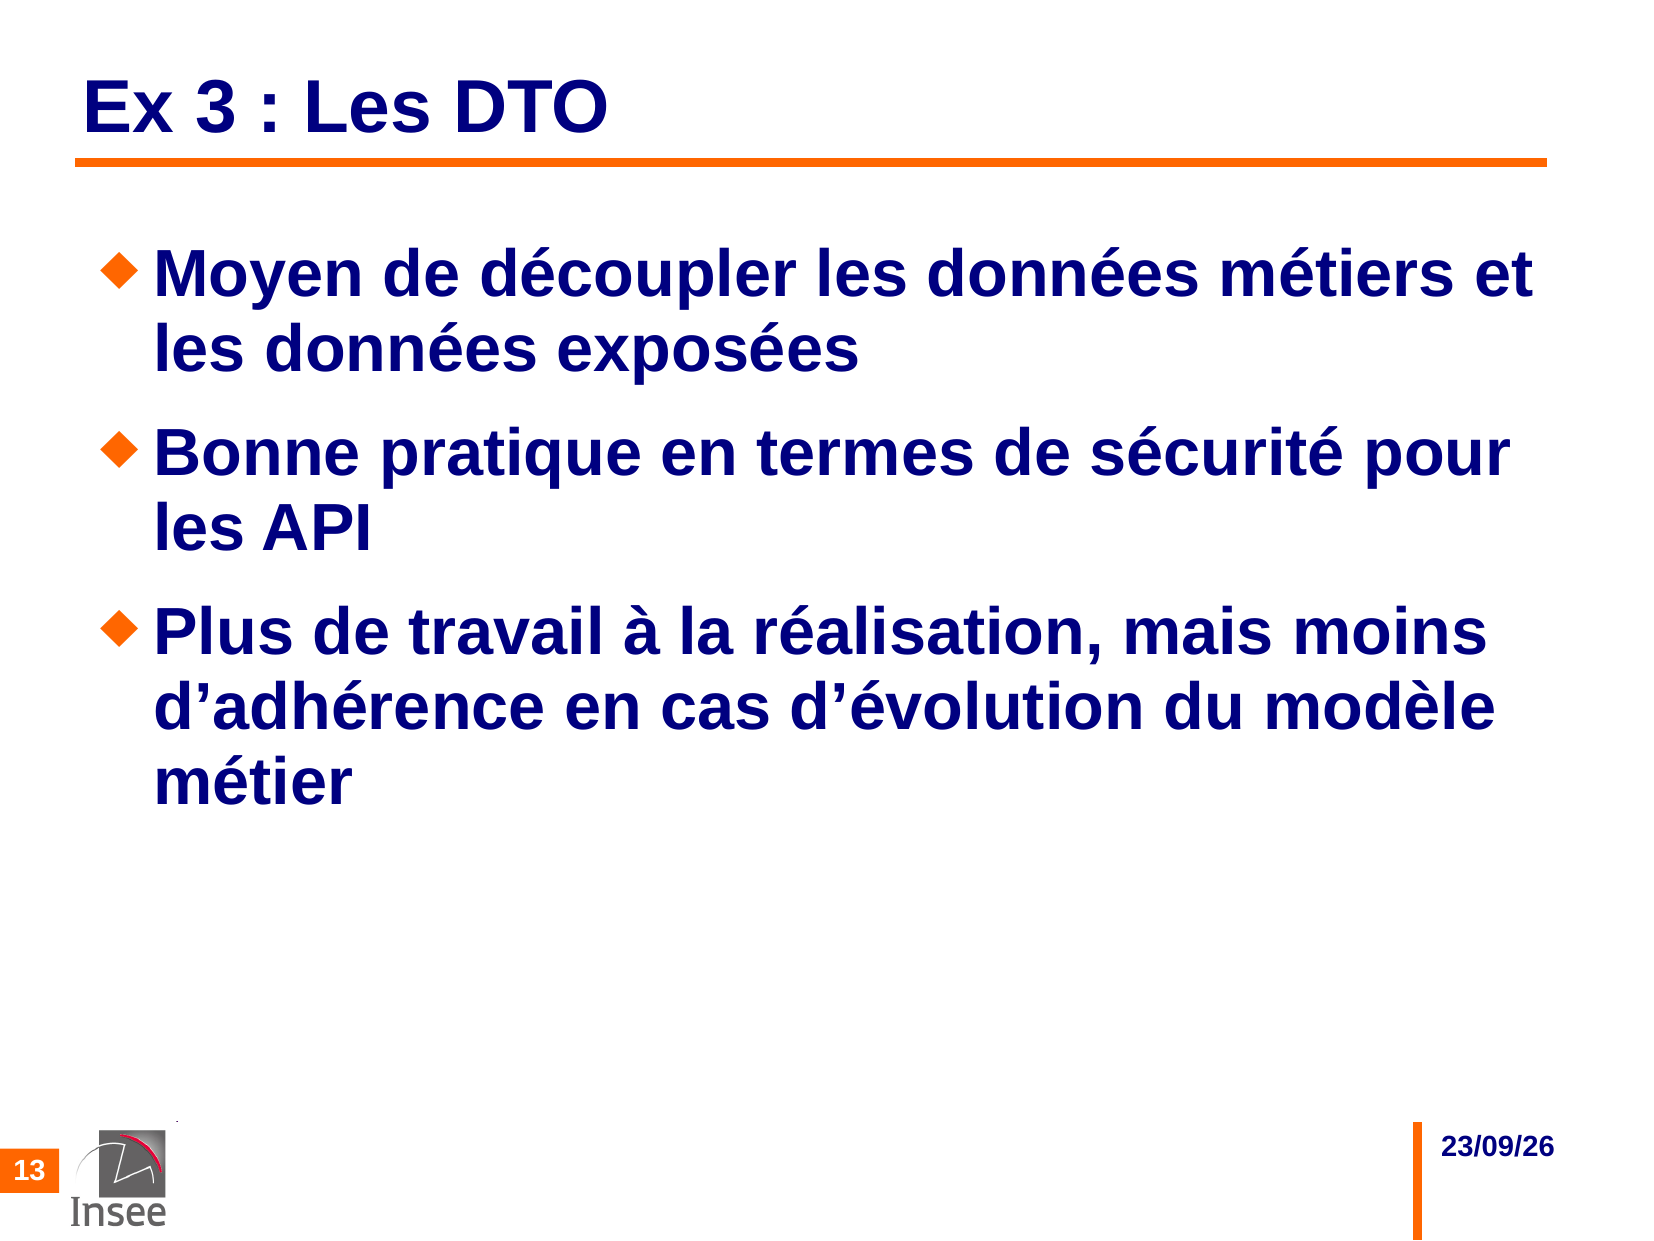

# Ex 3 : Les DTO
Moyen de découpler les données métiers et les données exposées
Bonne pratique en termes de sécurité pour les API
Plus de travail à la réalisation, mais moins d’adhérence en cas d’évolution du modèle métier
13